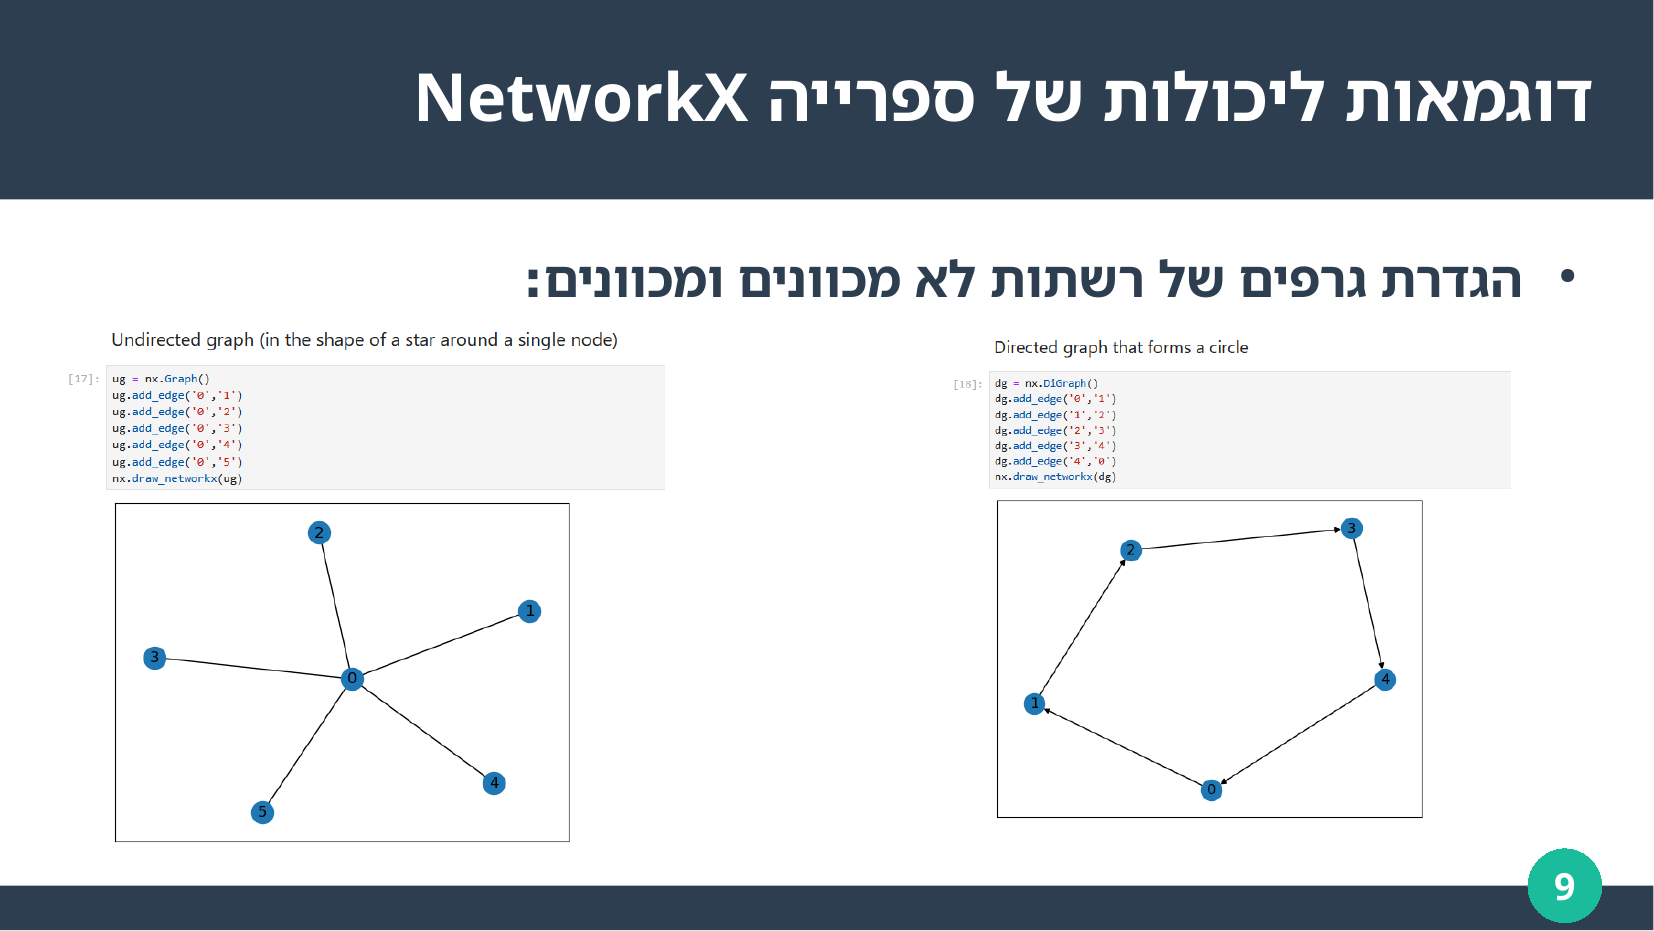

# דוגמאות ליכולות של ספרייה NetworkX
הגדרת גרפים של רשתות לא מכוונים ומכוונים:
9